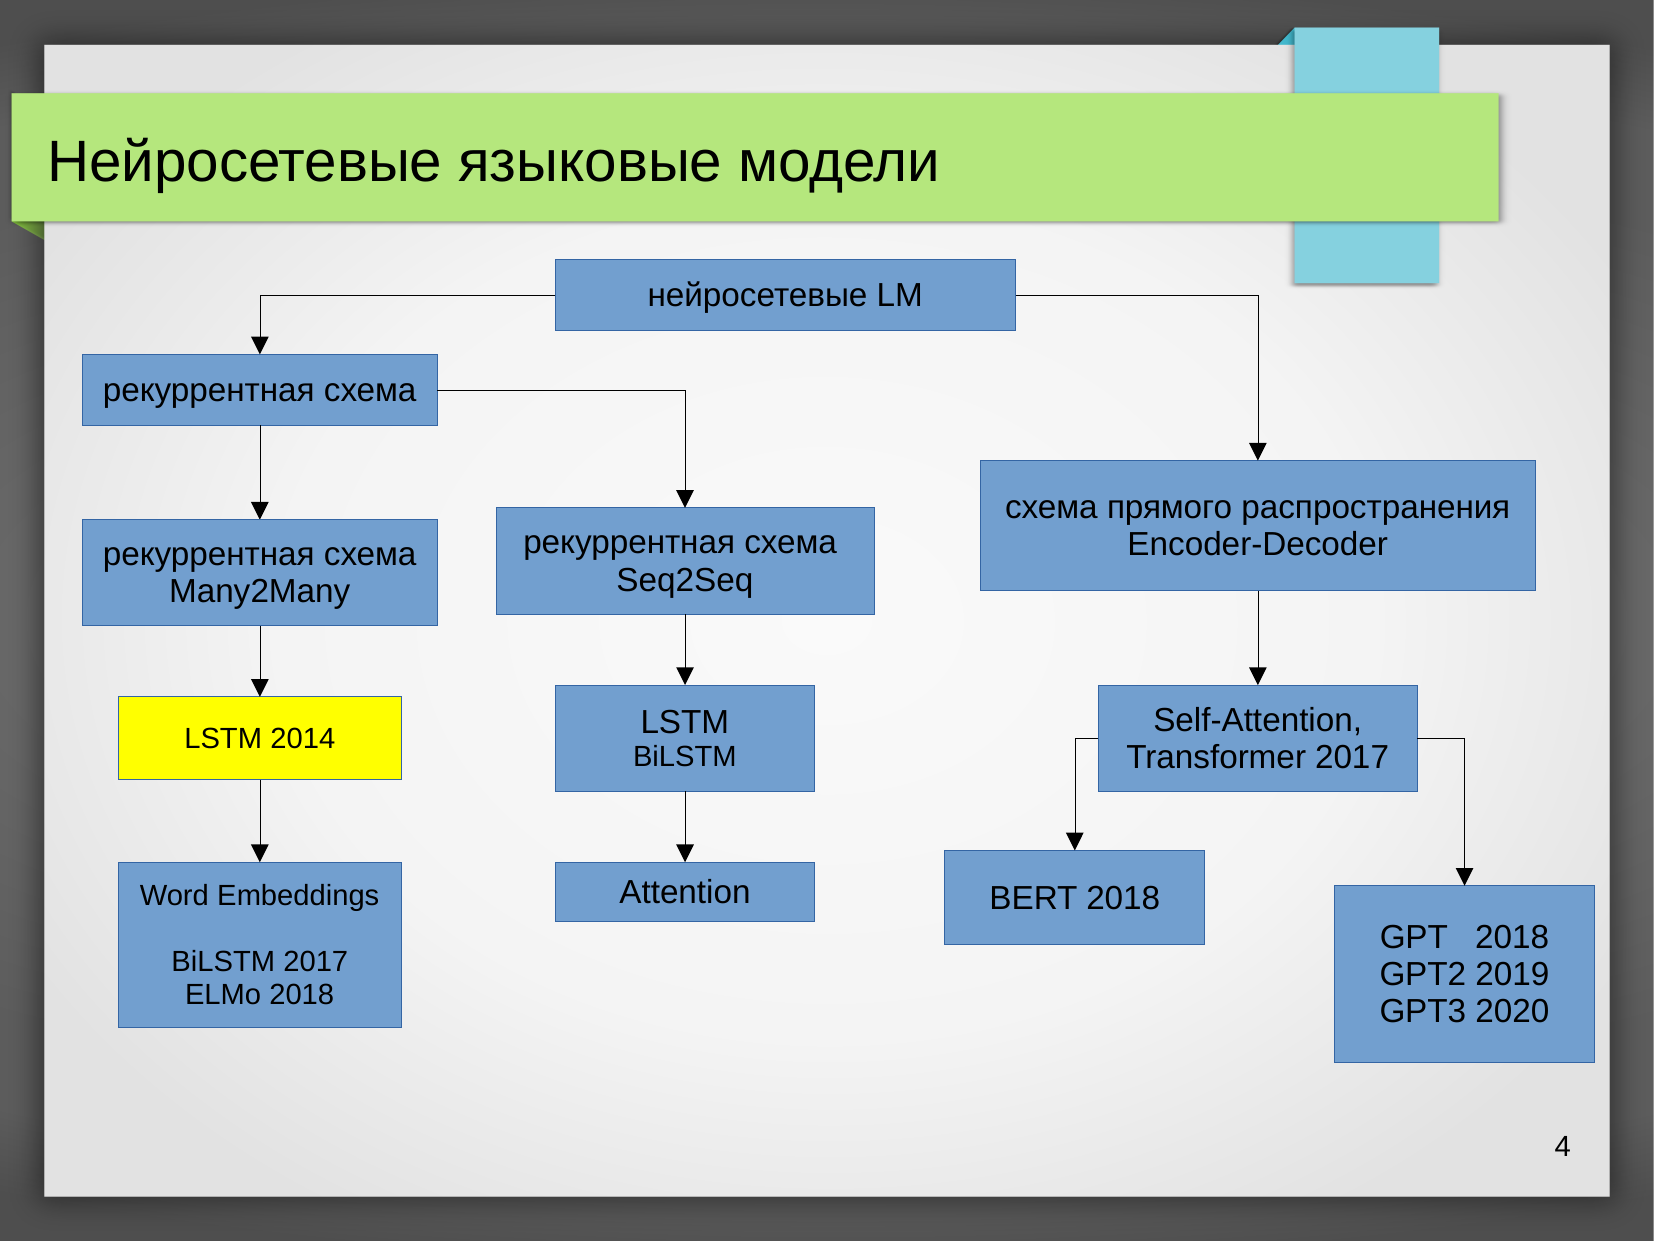

# Нейросетевые языковые модели
нейросетевые LM
рекуррентная схема
схема прямого распространения
Encoder-Decoder
рекуррентная схема
Seq2Seq
рекуррентная схема
Many2Many
LSTM
BiLSTM
Self-Attention,
Transformer 2017
LSTM 2014
BERT 2018
Word Embeddings
BiLSTM 2017
ELMo 2018
Attention
GPT 2018
GPT2 2019
GPT3 2020
4